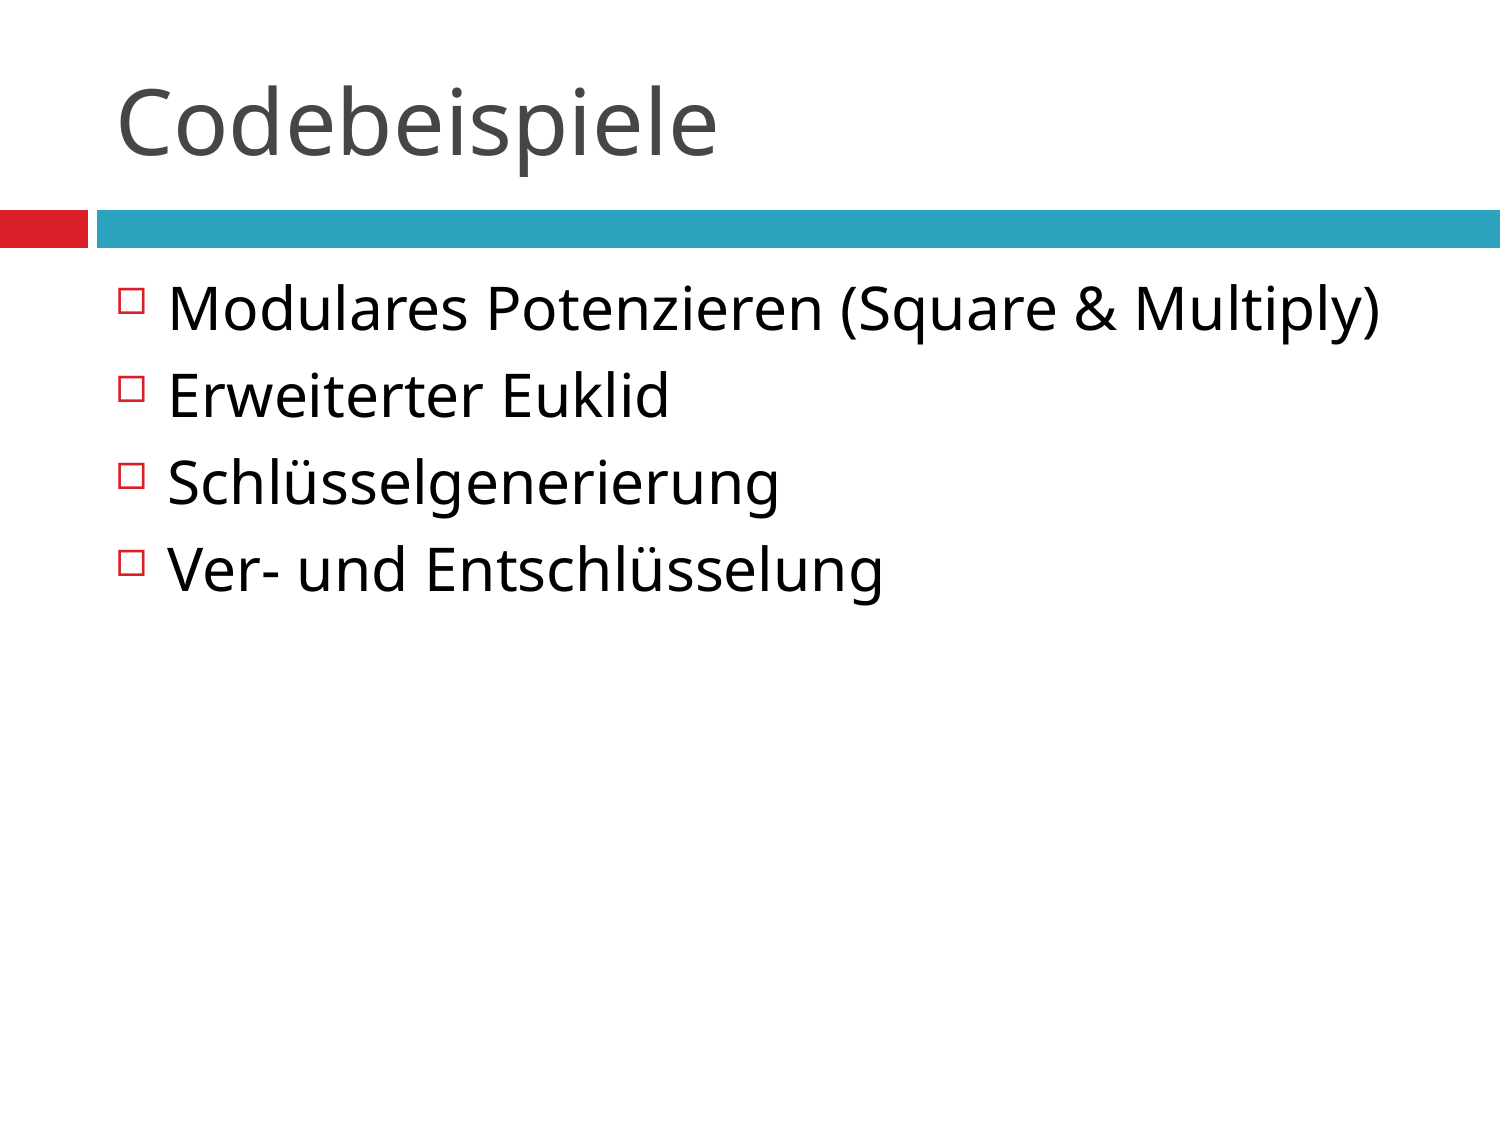

# Codebeispiele
Modulares Potenzieren (Square & Multiply)
Erweiterter Euklid
Schlüsselgenerierung
Ver- und Entschlüsselung